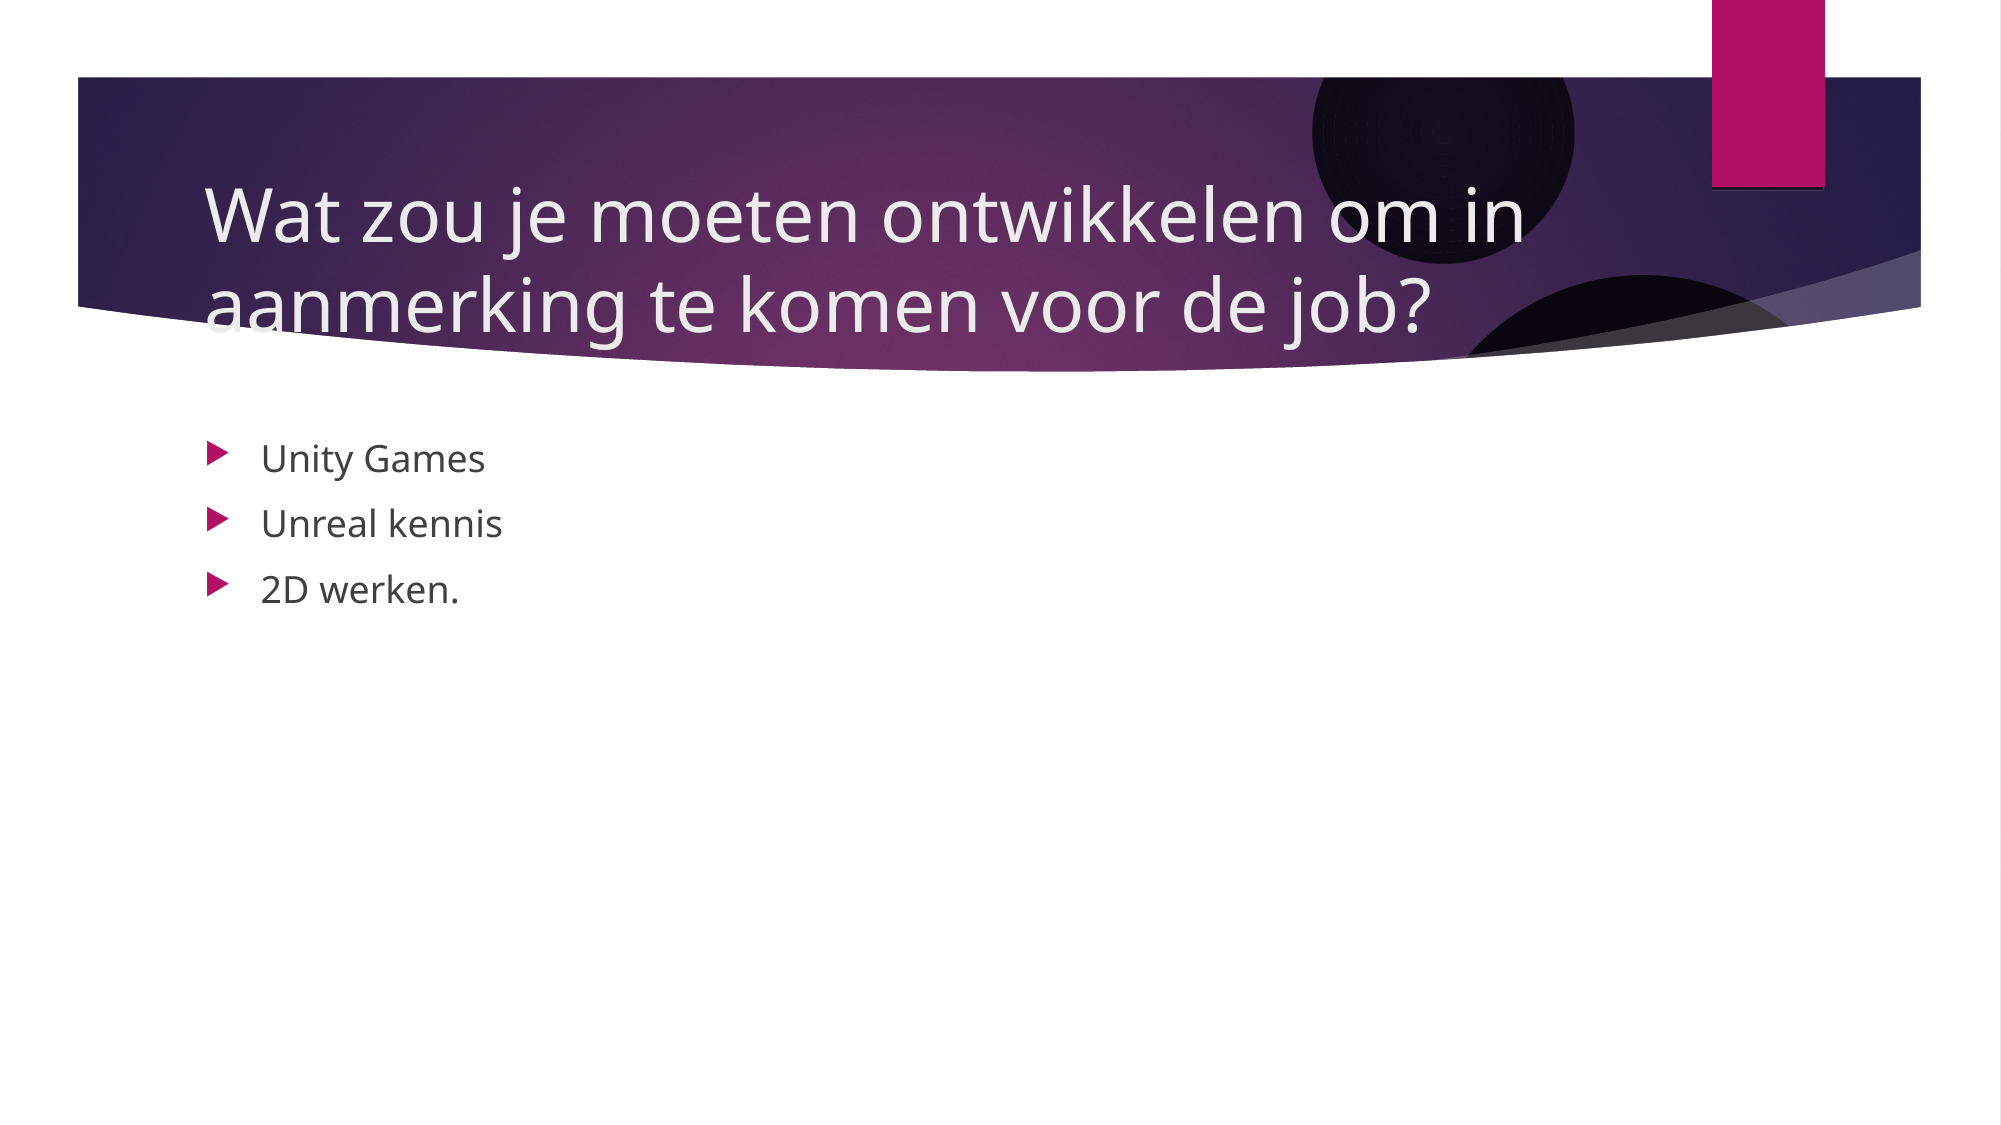

# Wat zou je moeten ontwikkelen om in aanmerking te komen voor de job?
Unity Games
Unreal kennis
2D werken.